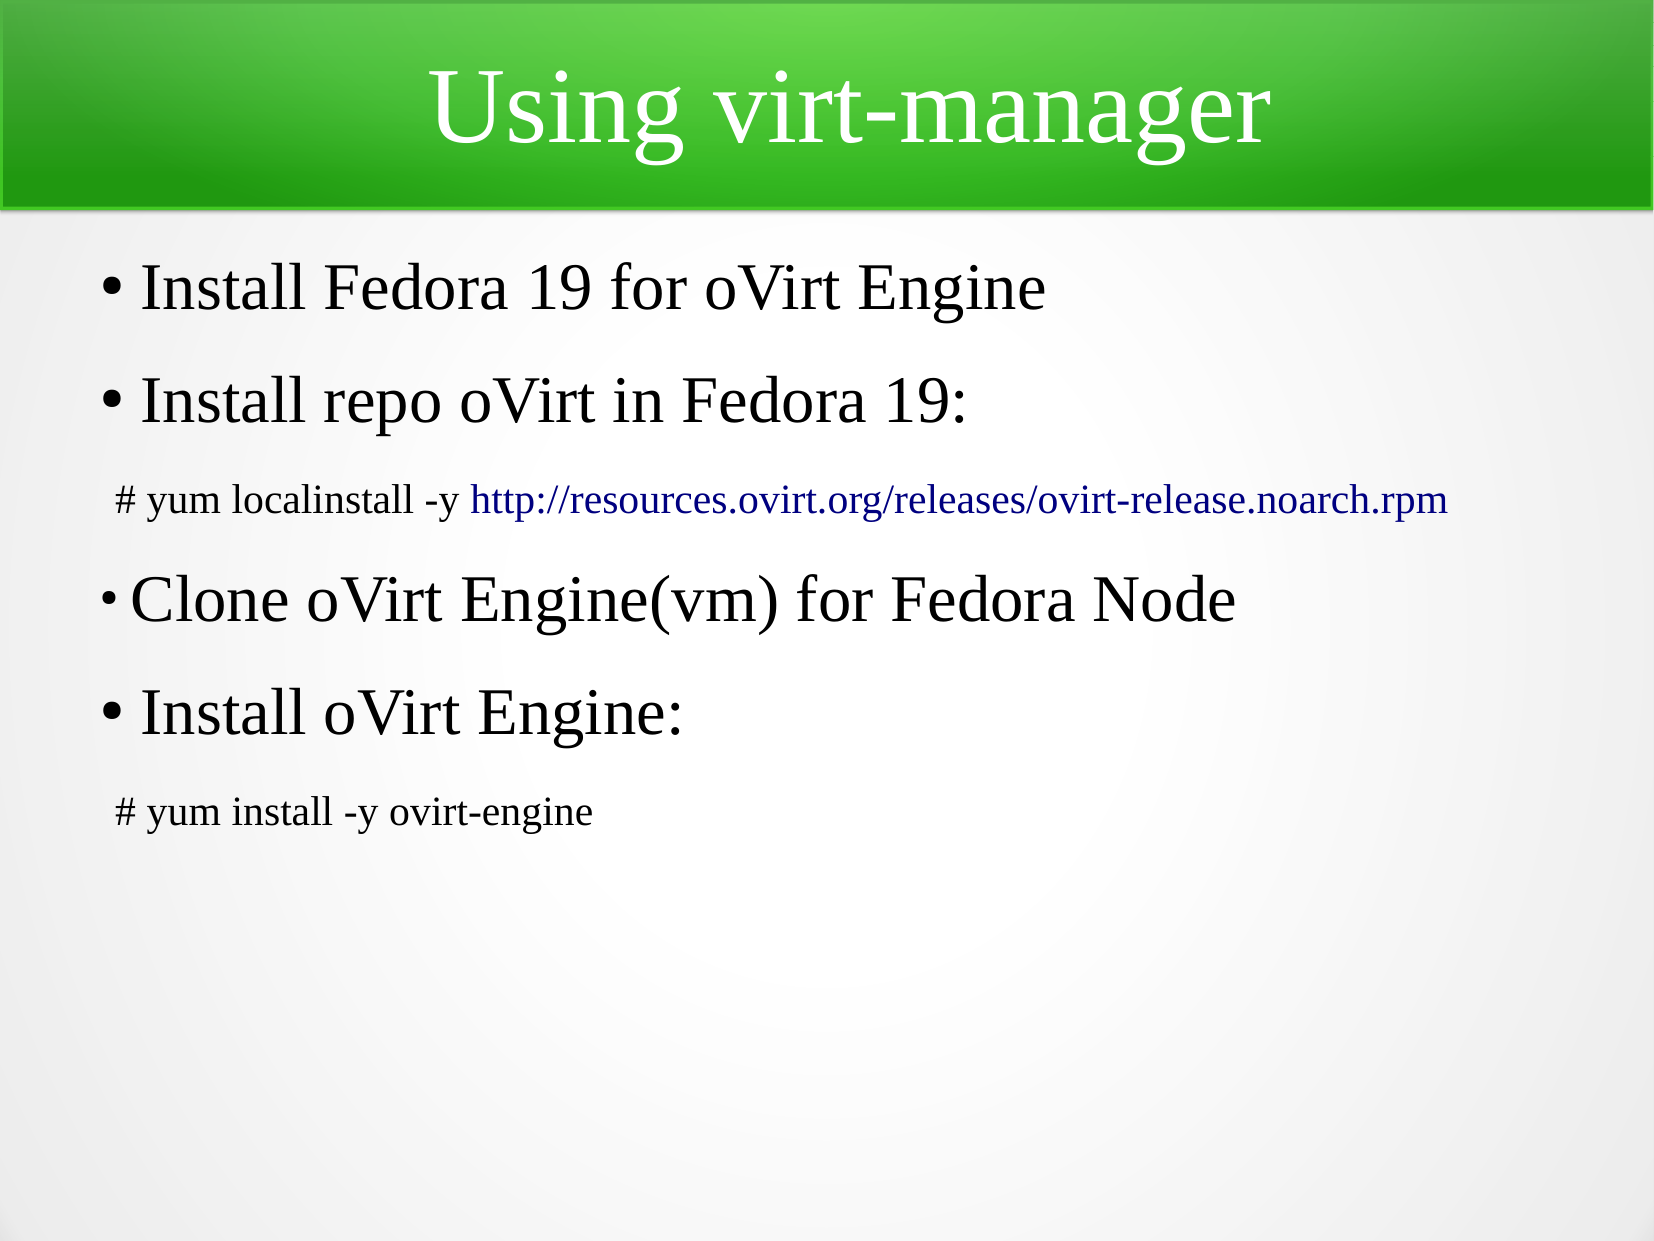

# Using virt-manager
 Install Fedora 19 for oVirt Engine
 Install repo oVirt in Fedora 19:
# yum localinstall -y http://resources.ovirt.org/releases/ovirt-release.noarch.rpm
 Clone oVirt Engine(vm) for Fedora Node
 Install oVirt Engine:
# yum install -y ovirt-engine